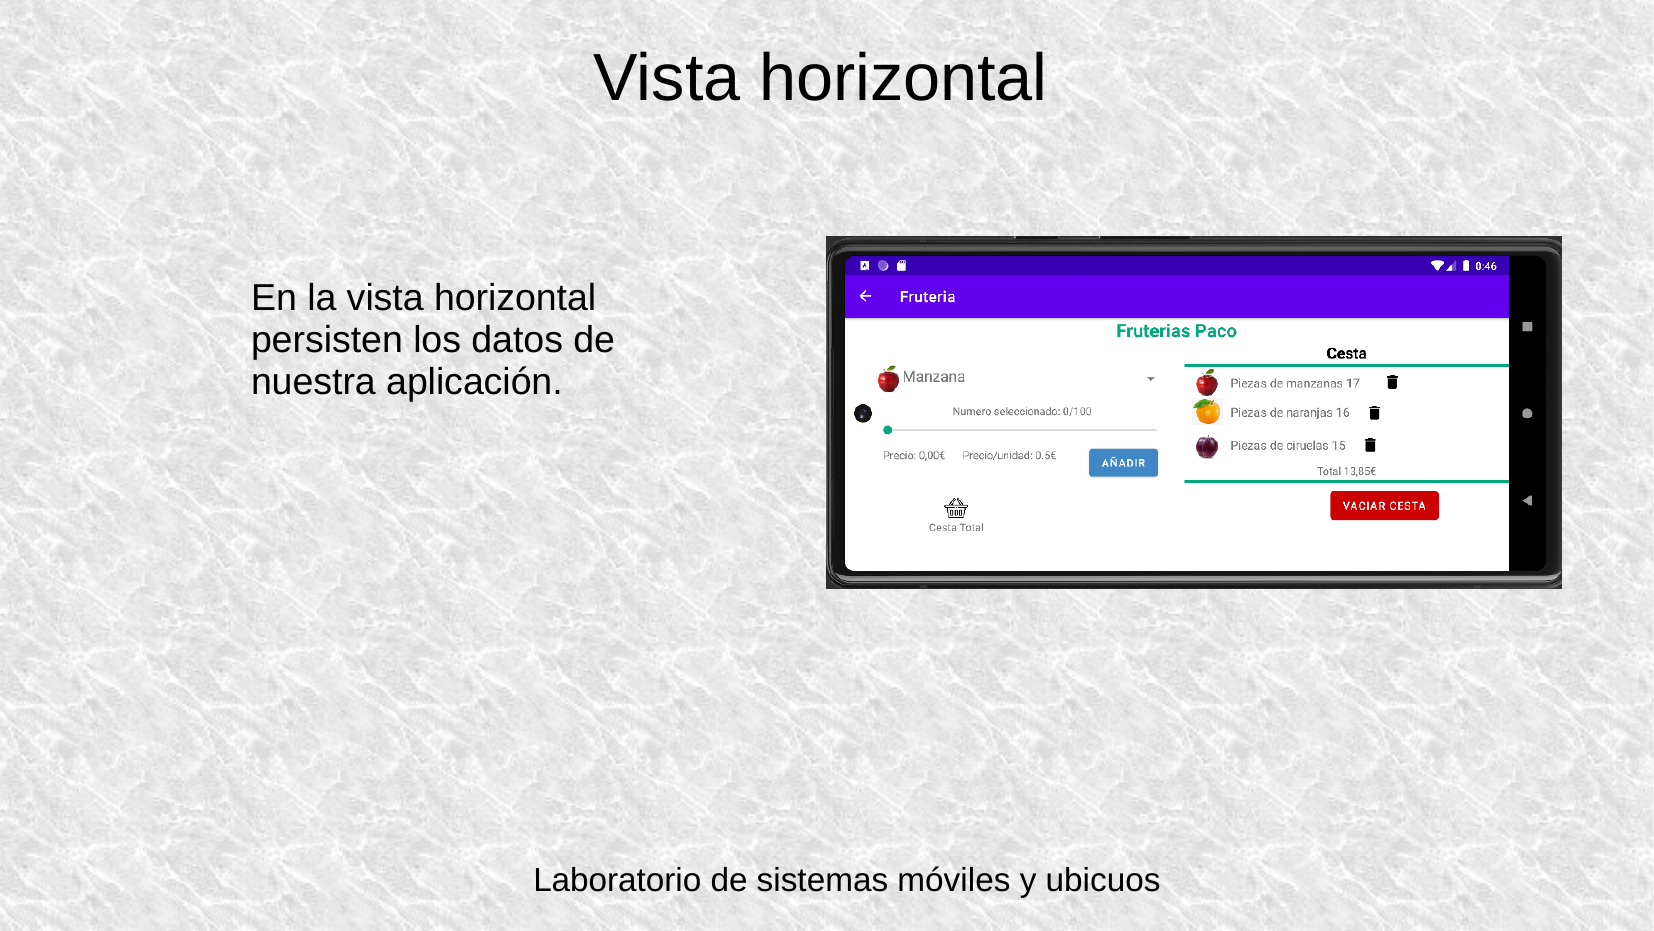

# Vista horizontal
En la vista horizontal persisten los datos de nuestra aplicación.
Laboratorio de sistemas móviles y ubicuos